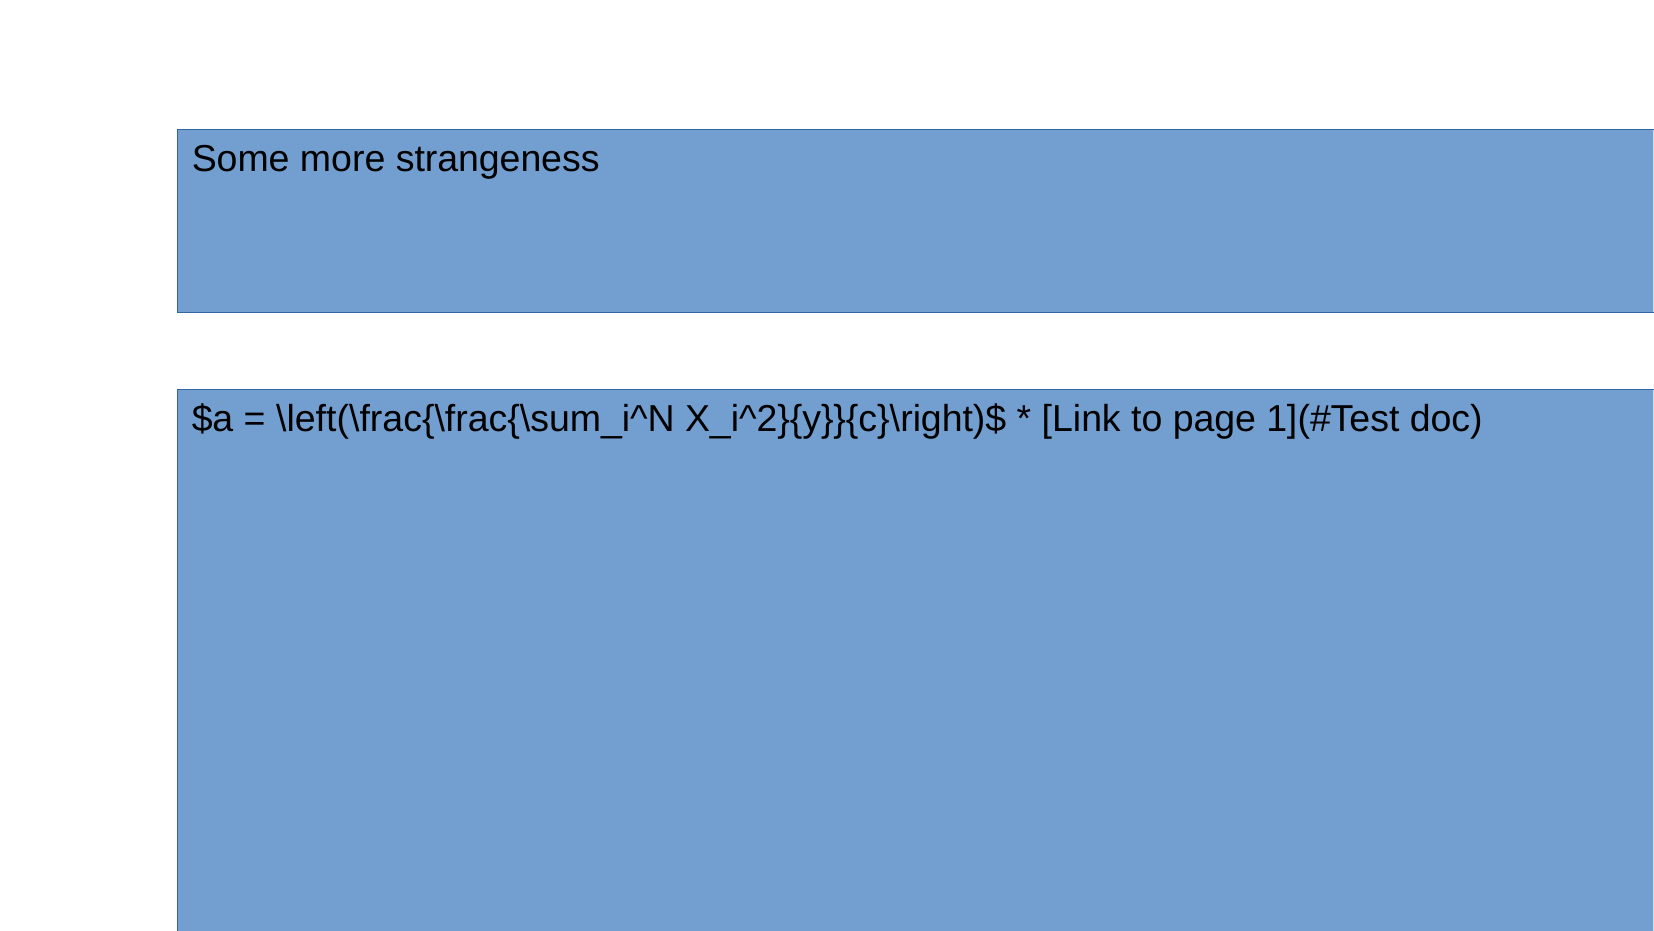

Some more strangeness
$a = \left(\frac{\frac{\sum_i^N X_i^2}{y}}{c}\right)$ * [Link to page 1](#Test doc)